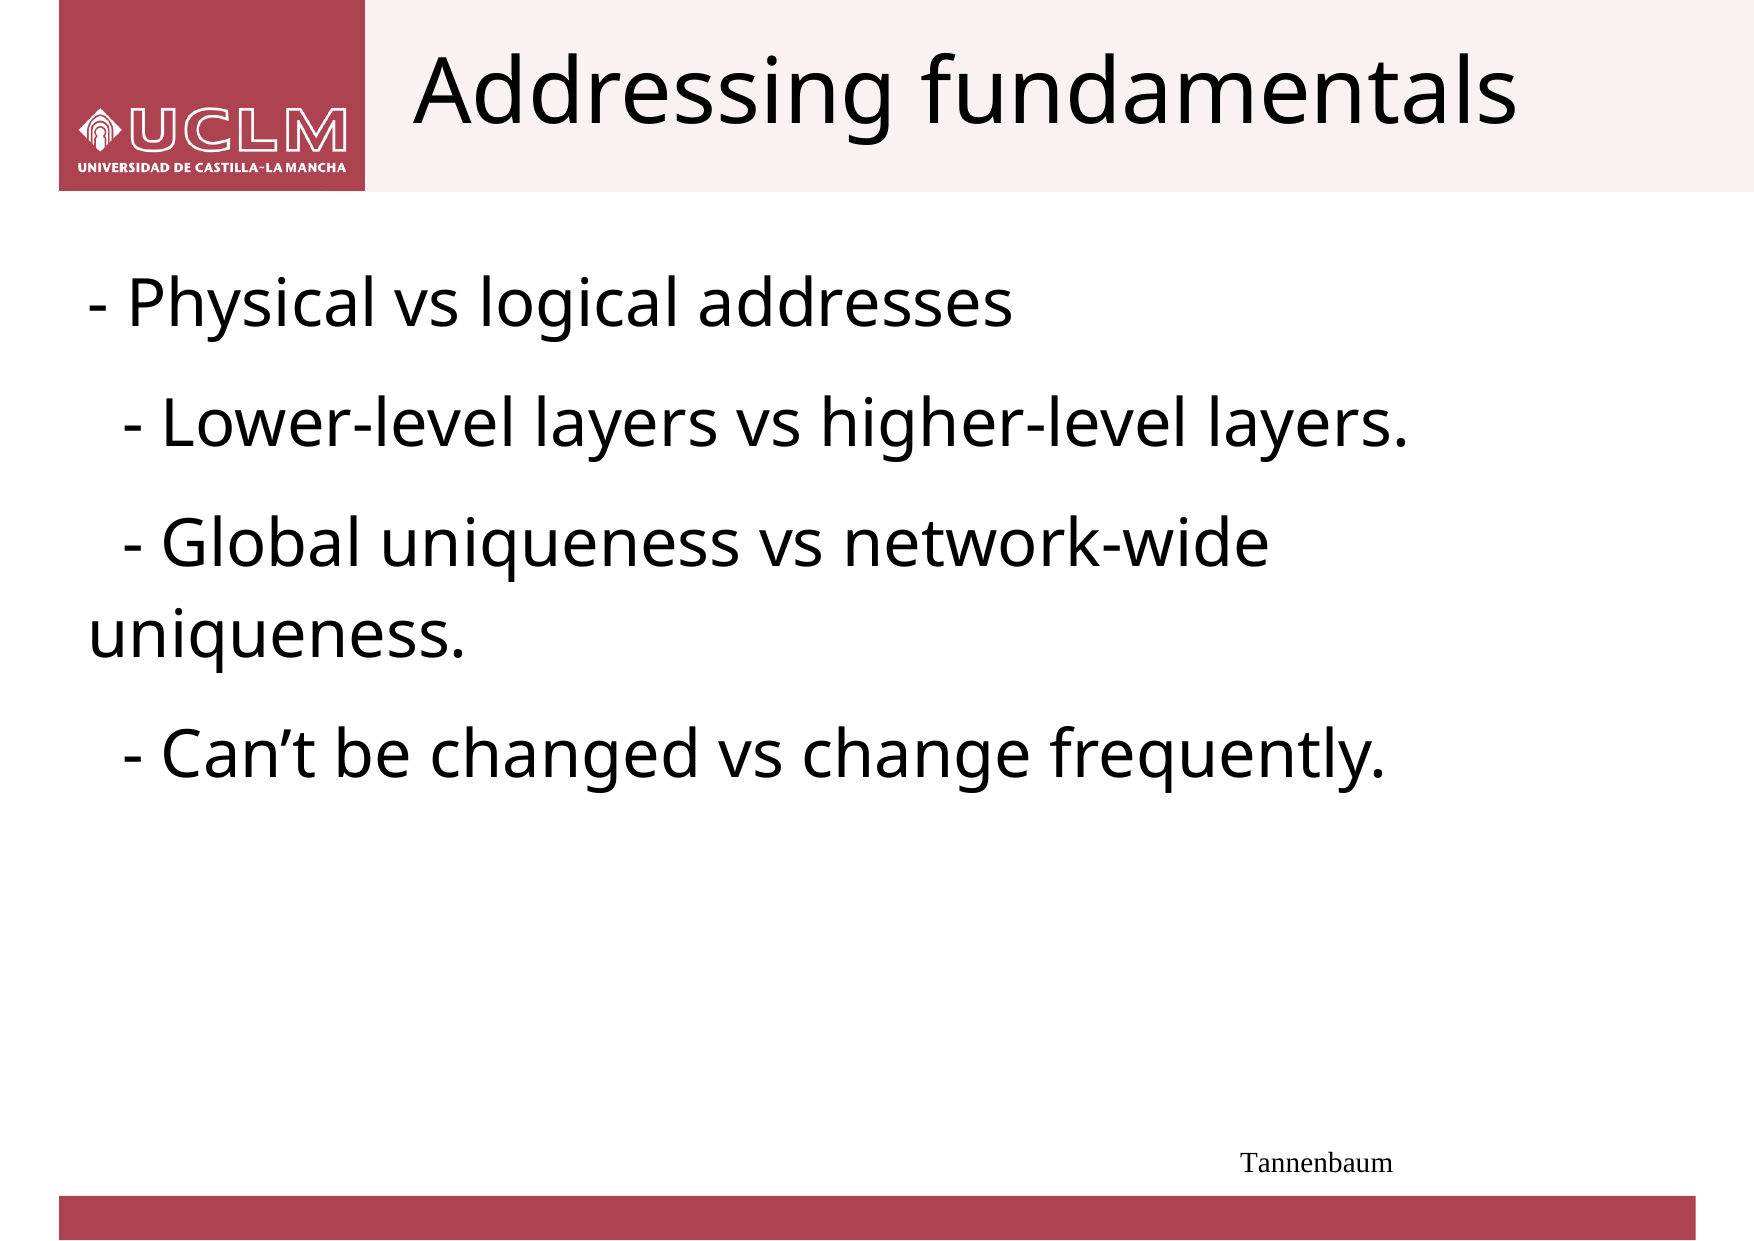

# Addressing fundamentals
- Physical vs logical addresses
 - Lower-level layers vs higher-level layers.
 - Global uniqueness vs network-wide uniqueness.
 - Can’t be changed vs change frequently.
Tannenbaum